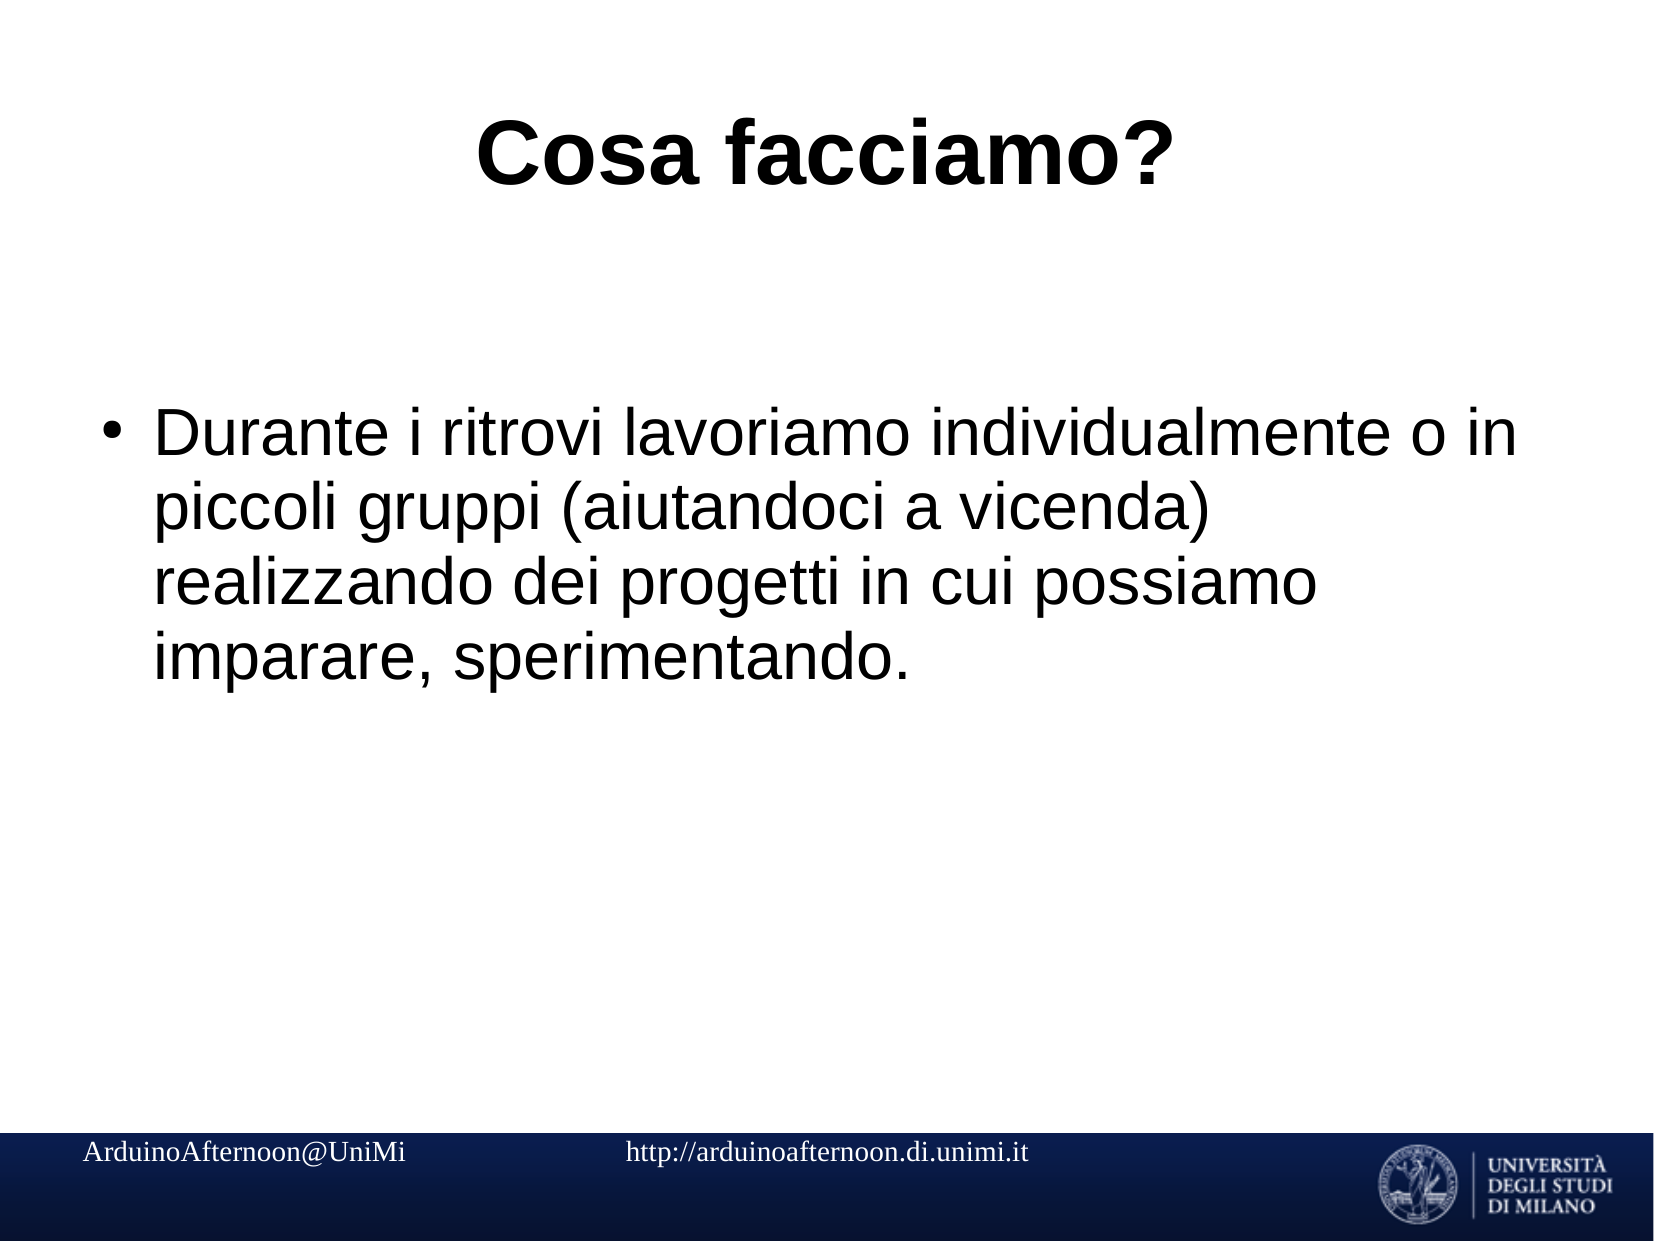

# Cosa facciamo?
Durante i ritrovi lavoriamo individualmente o in piccoli gruppi (aiutandoci a vicenda) realizzando dei progetti in cui possiamo imparare, sperimentando.
ArduinoAfternoon@UniMi
http://arduinoafternoon.di.unimi.it